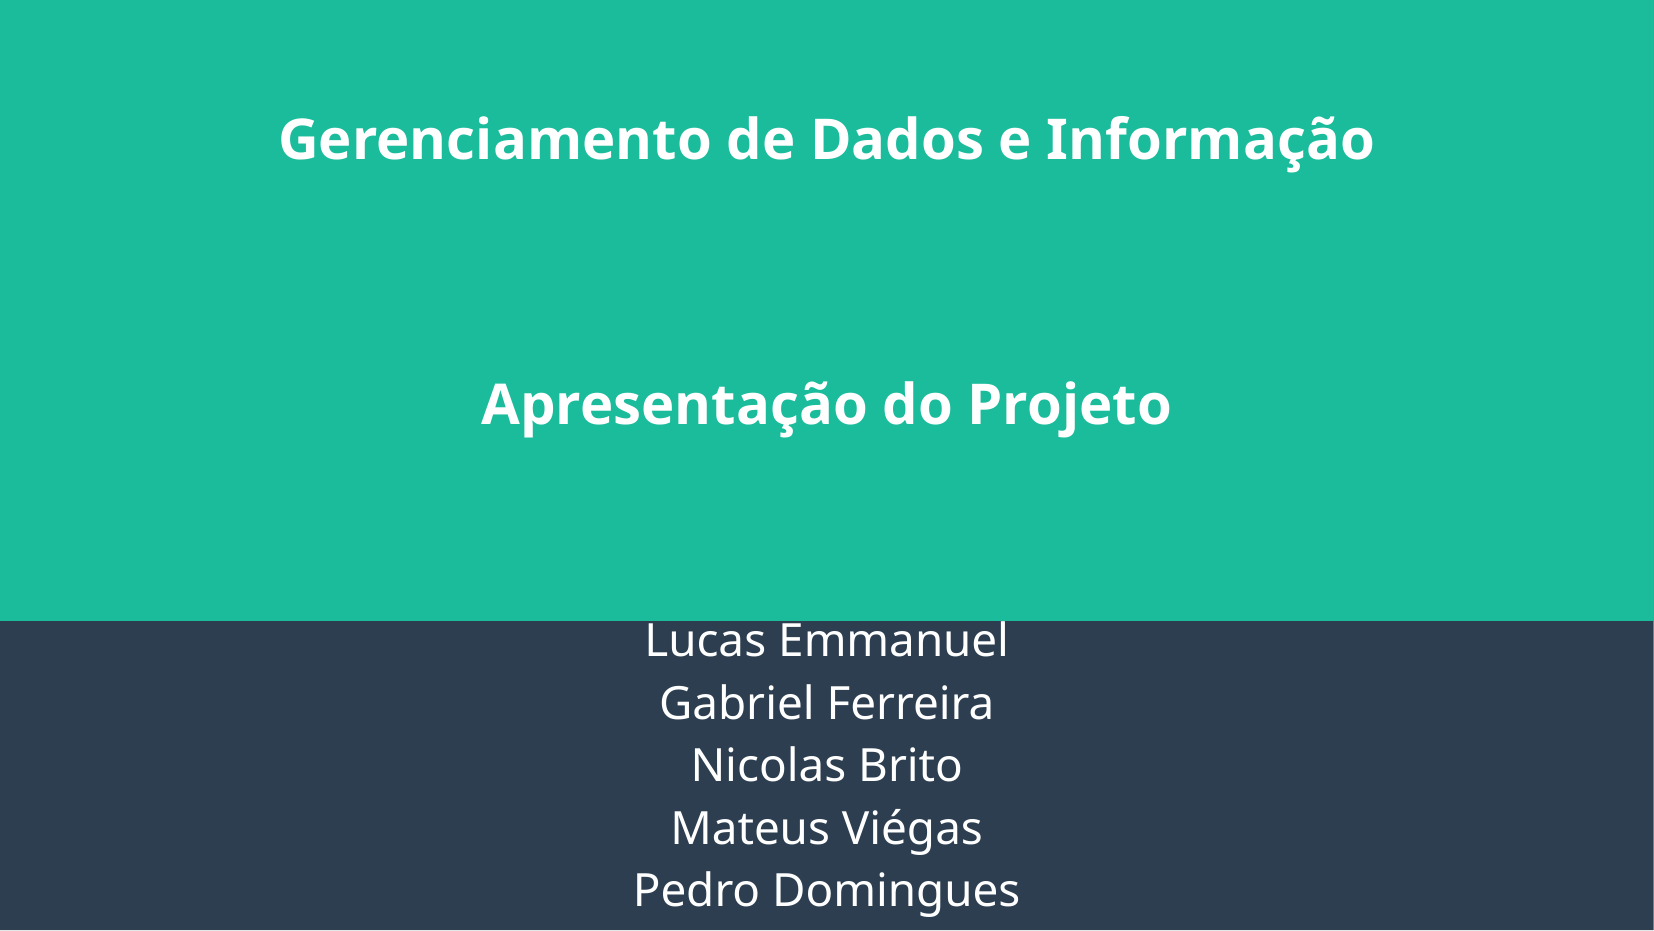

Gerenciamento de Dados e Informação
# Apresentação do Projeto
Lucas Emmanuel
Gabriel Ferreira
Nicolas Brito
Mateus Viégas
Pedro Domingues